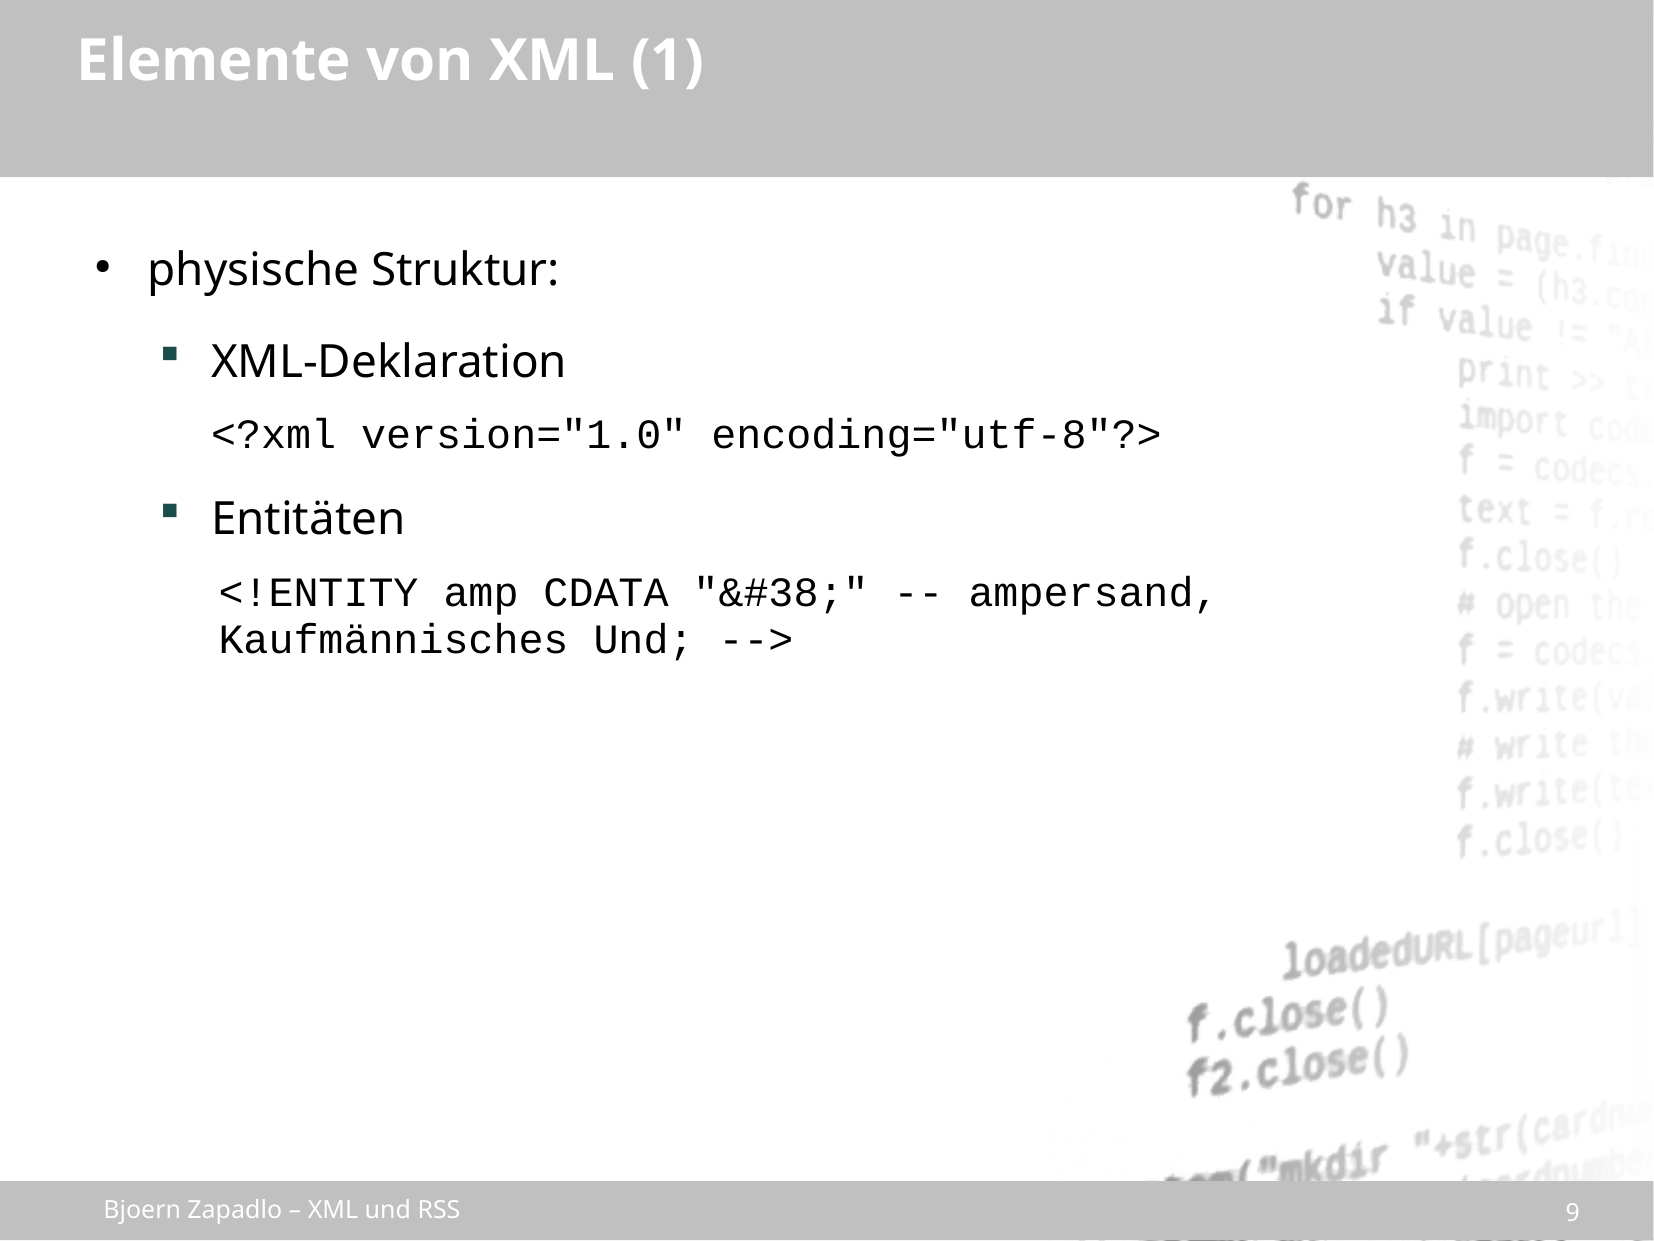

# Elemente von XML (1)
physische Struktur:
XML-Deklaration
<?xml version="1.0" encoding="utf-8"?>
Entitäten
<!ENTITY amp CDATA "&#38;" -- ampersand, Kaufmännisches Und; -->